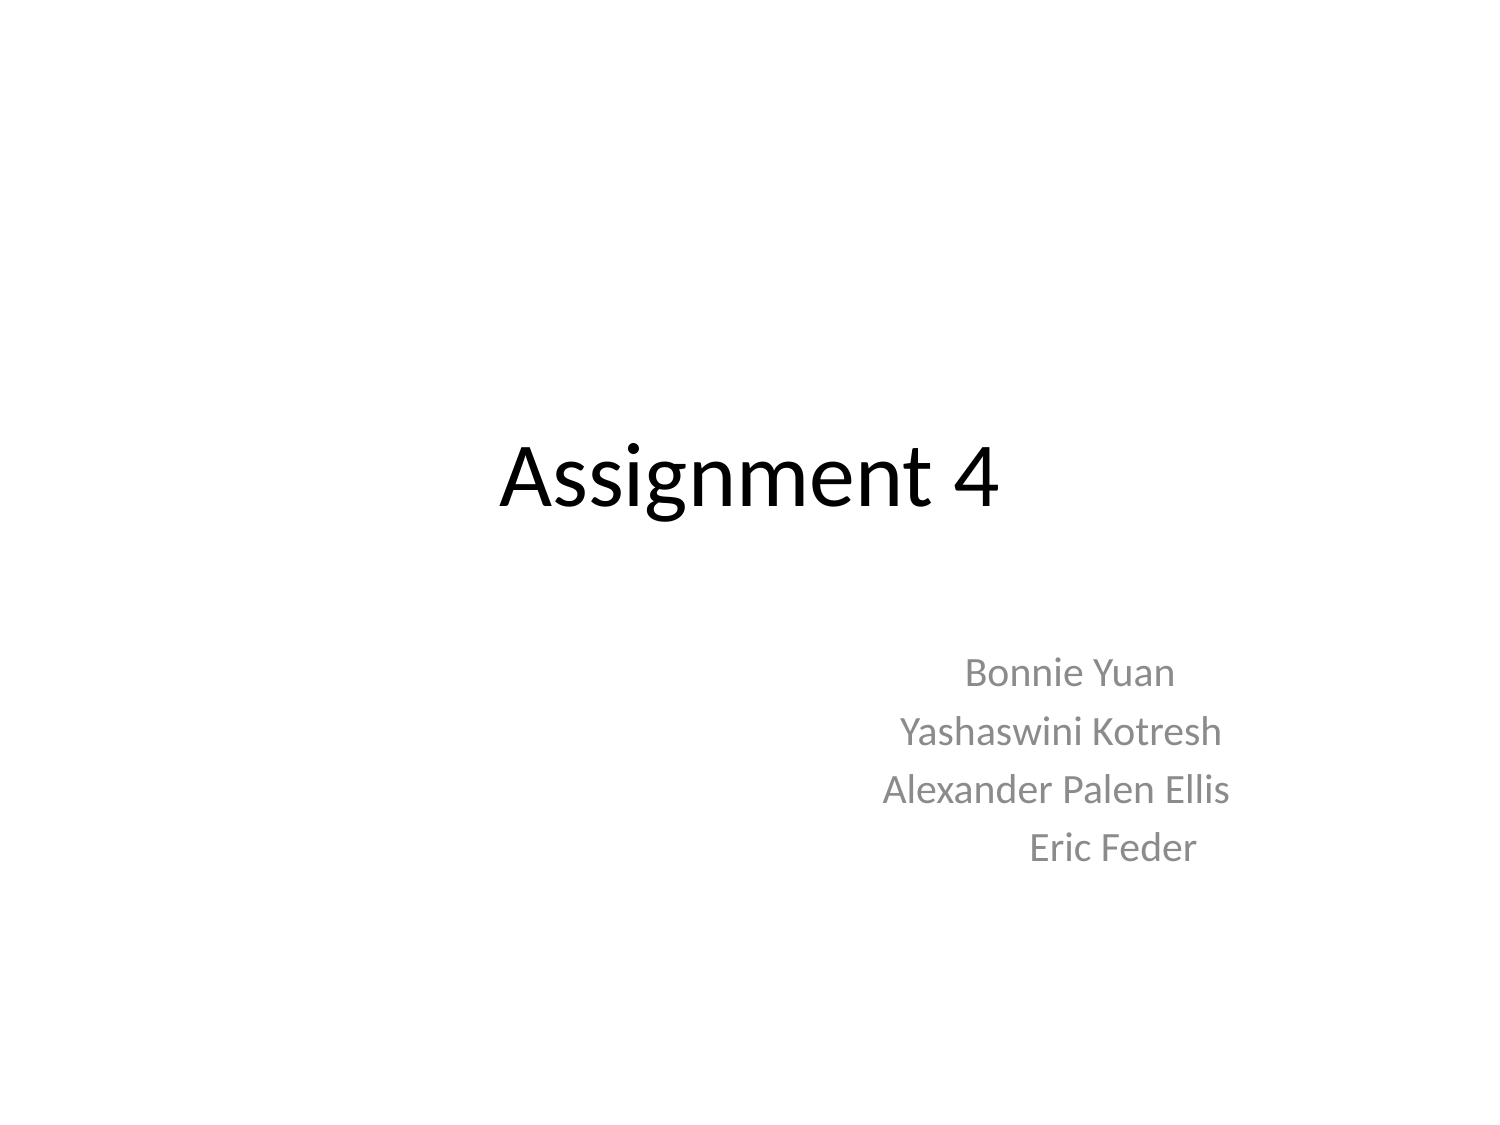

# Assignment 4
						Bonnie Yuan
					 Yashaswini Kotresh
					 Alexander Palen Ellis
					 Eric Feder